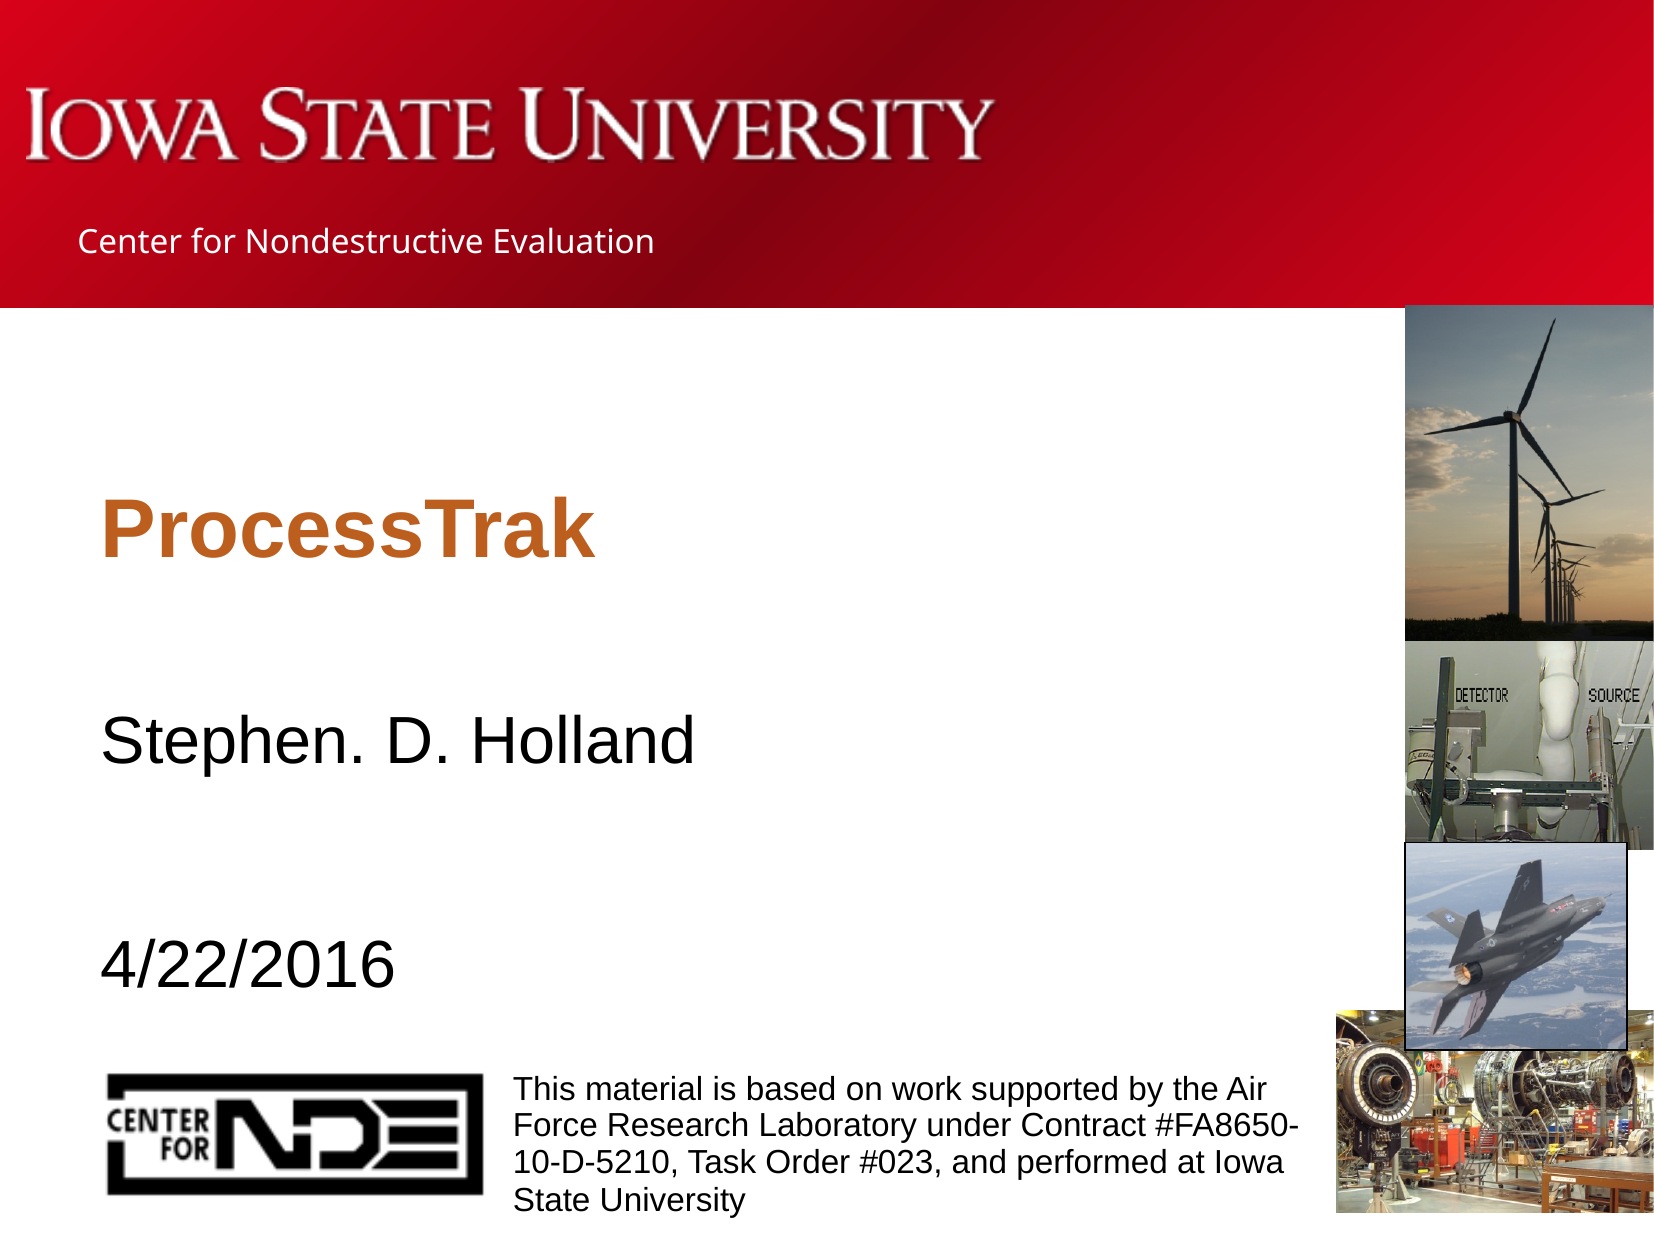

# ProcessTrak
Stephen. D. Holland
4/22/2016
This material is based on work supported by the Air Force Research Laboratory under Contract #FA8650-10-D-5210, Task Order #023, and performed at Iowa State University